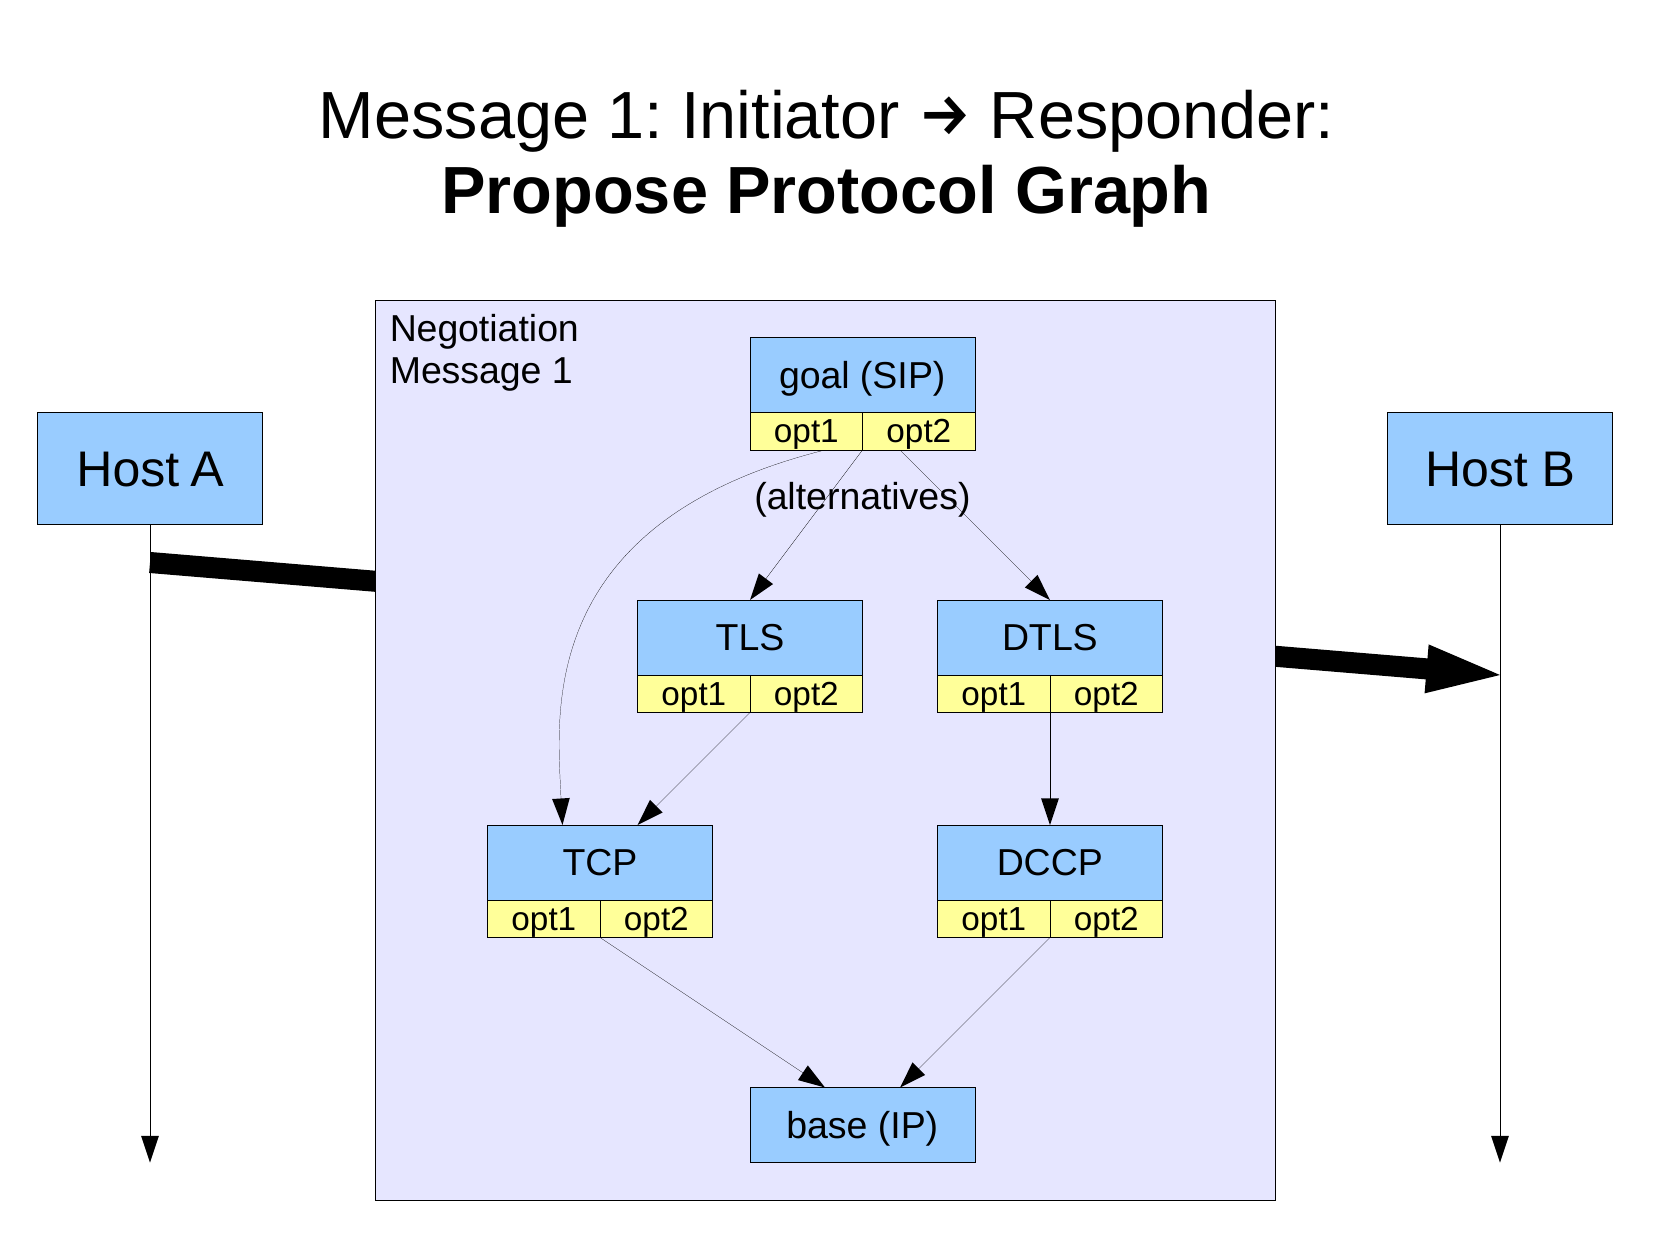

# Message 1: Initiator → Responder: Propose Protocol Graph
Negotiation
Message 1
goal (SIP)
Host A
opt1
opt2
Host B
(alternatives)
TLS
DTLS
opt1
opt2
opt1
opt2
TCP
DCCP
opt1
opt2
opt1
opt2
base (IP)